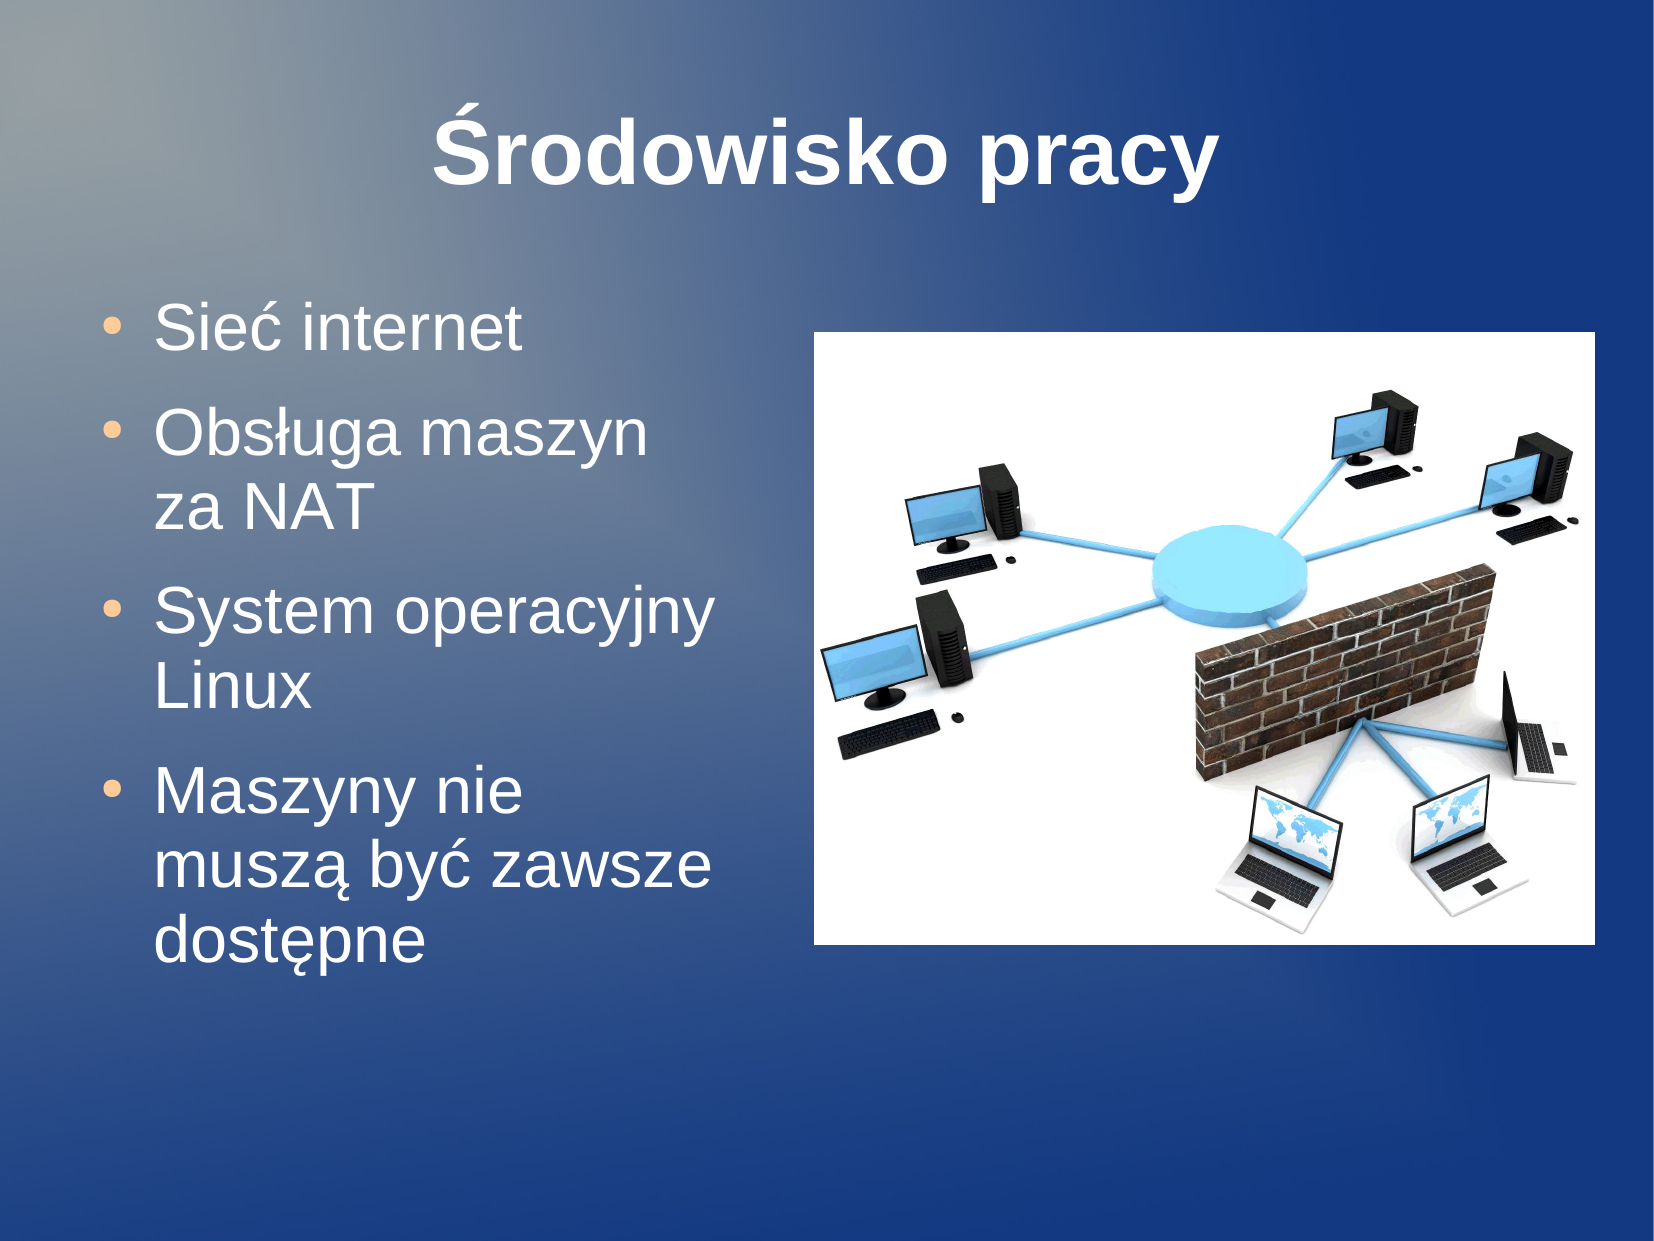

# Środowisko pracy
Sieć internet
Obsługa maszyn za NAT
System operacyjny Linux
Maszyny nie muszą być zawsze dostępne